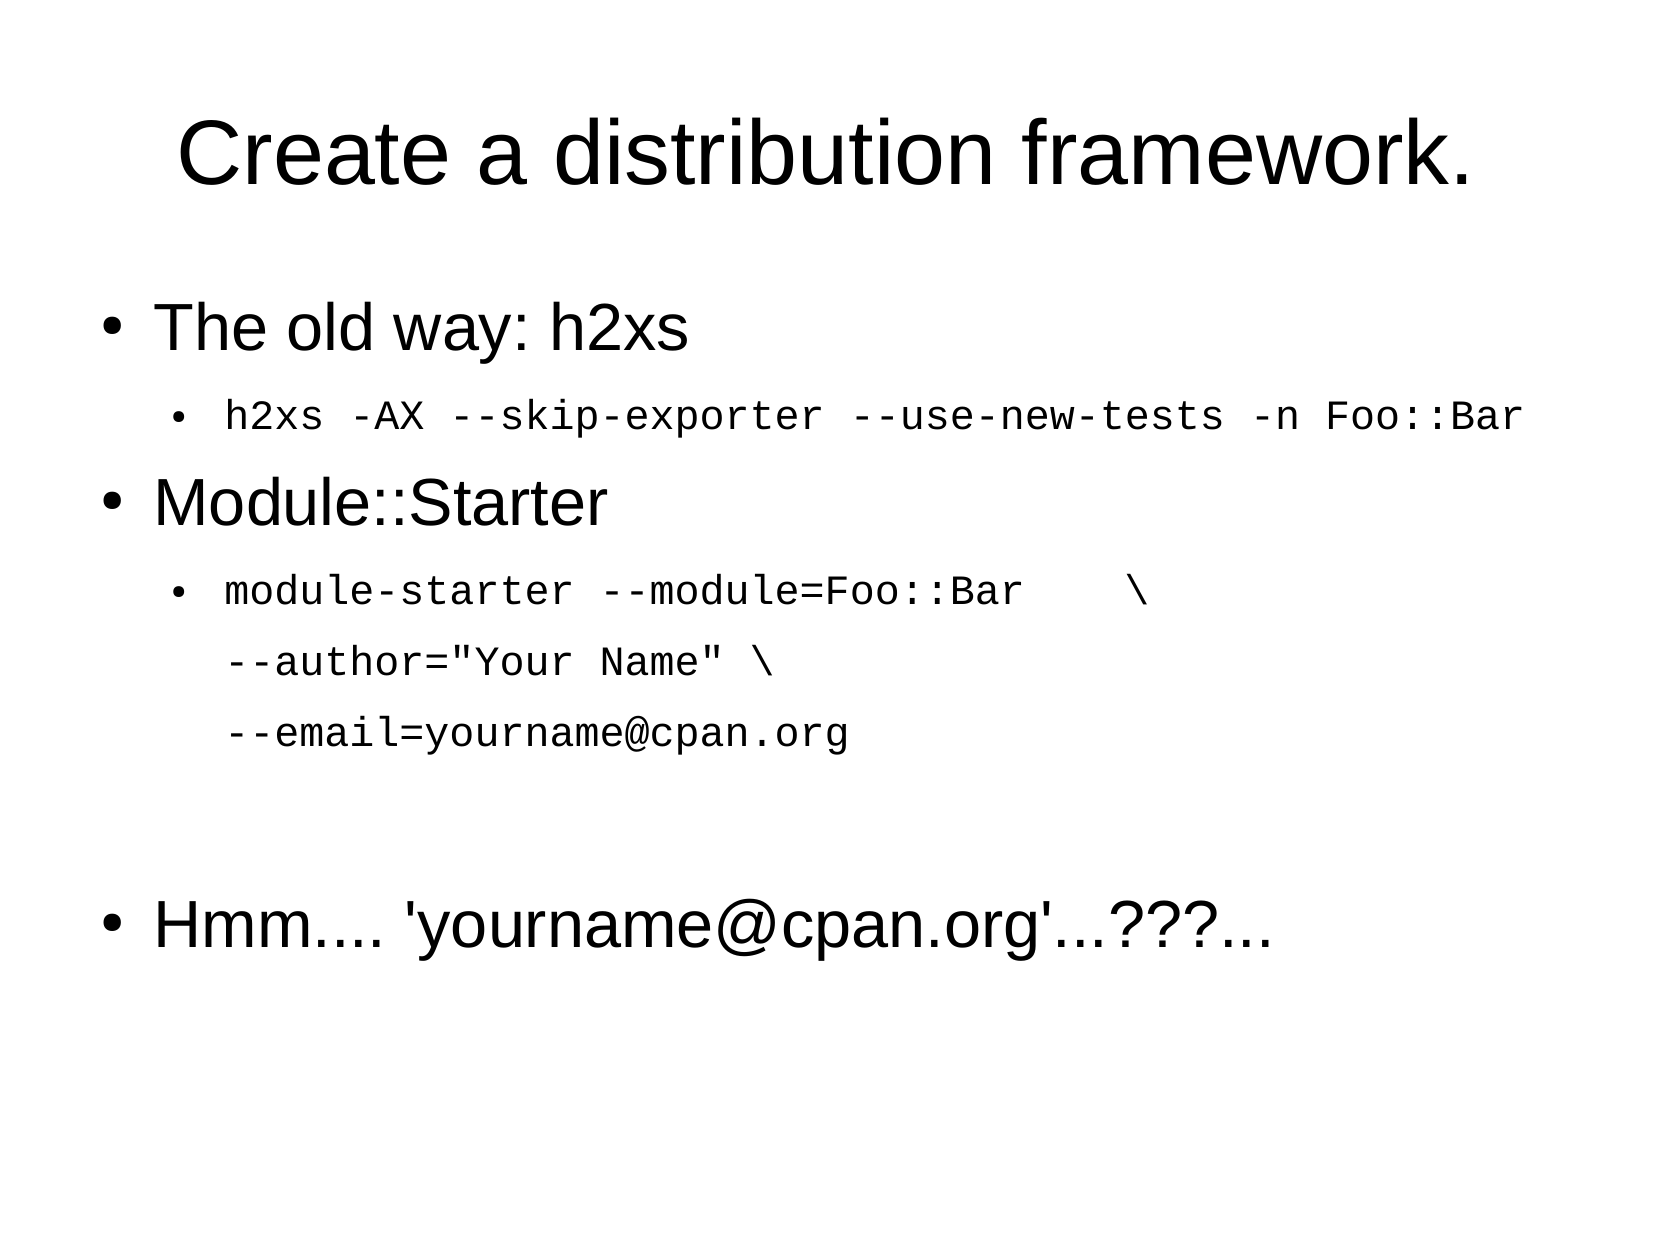

# Create a distribution framework.
The old way: h2xs
h2xs -AX --skip-exporter --use-new-tests -n Foo::Bar
Module::Starter
module-starter --module=Foo::Bar 	\
--author="Your Name" \
--email=yourname@cpan.org
Hmm.... 'yourname@cpan.org'...???...